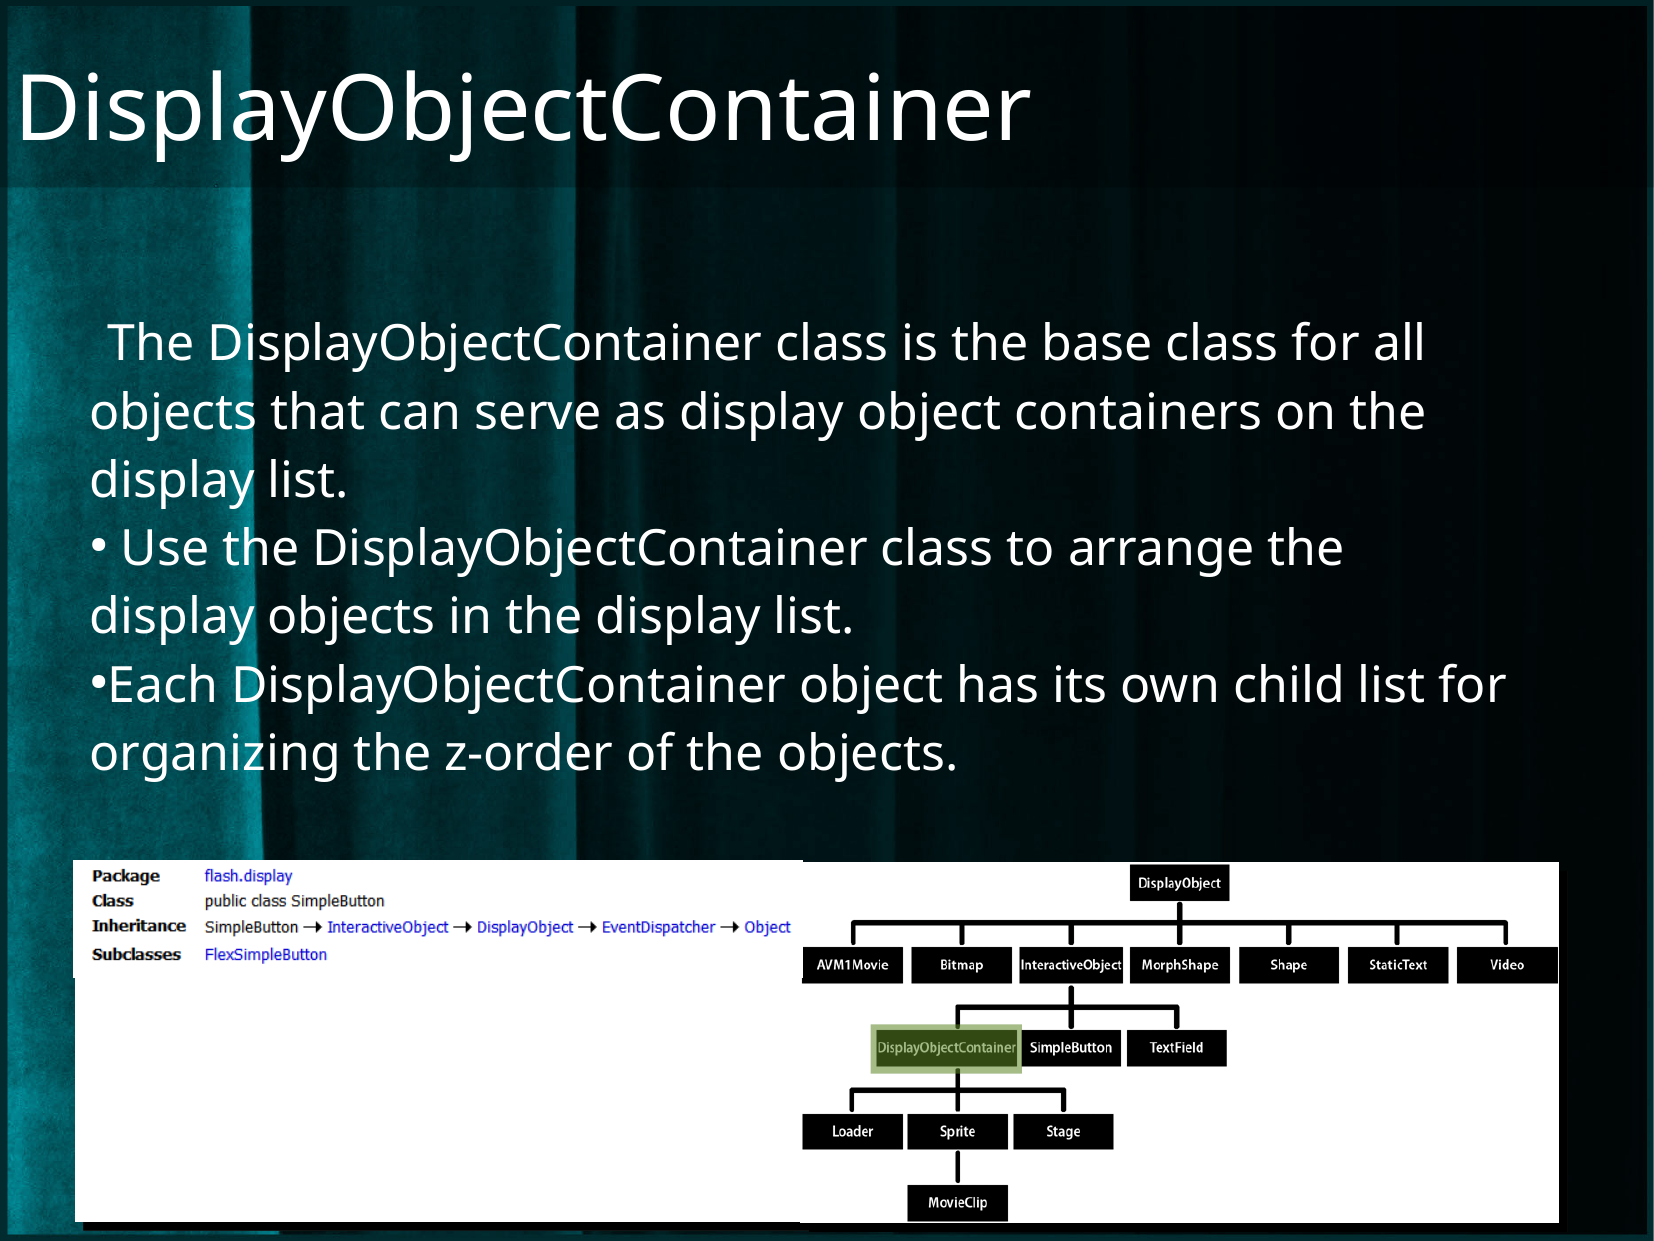

DisplayObjectContainer
The DisplayObjectContainer class is the base class for all objects that can serve as display object containers on the display list.
 Use the DisplayObjectContainer class to arrange the display objects in the display list.
Each DisplayObjectContainer object has its own child list for organizing the z-order of the objects.